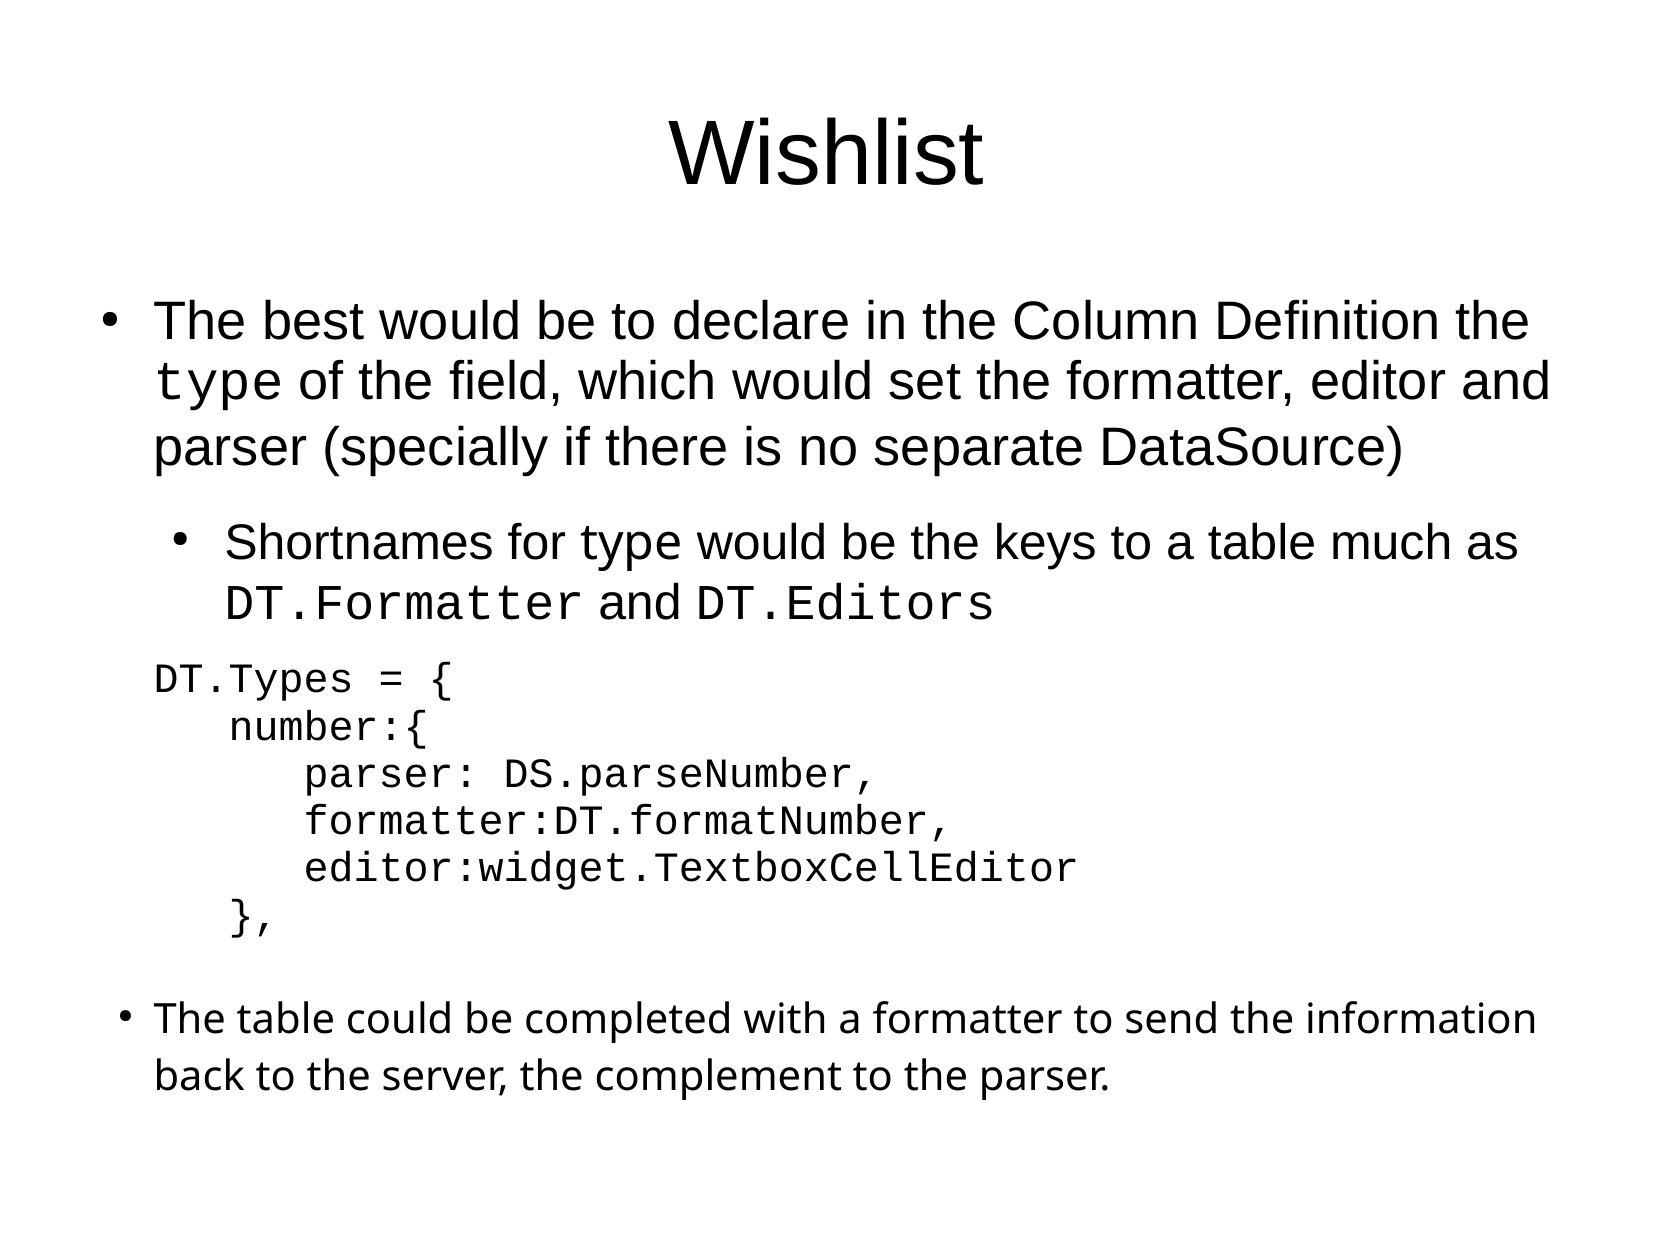

# Wishlist
The best would be to declare in the Column Definition the type of the field, which would set the formatter, editor and parser (specially if there is no separate DataSource)
Shortnames for type would be the keys to a table much as DT.Formatter and DT.Editors
DT.Types = {
 number:{
 parser: DS.parseNumber,
 formatter:DT.formatNumber,
 editor:widget.TextboxCellEditor
 },
The table could be completed with a formatter to send the information back to the server, the complement to the parser.